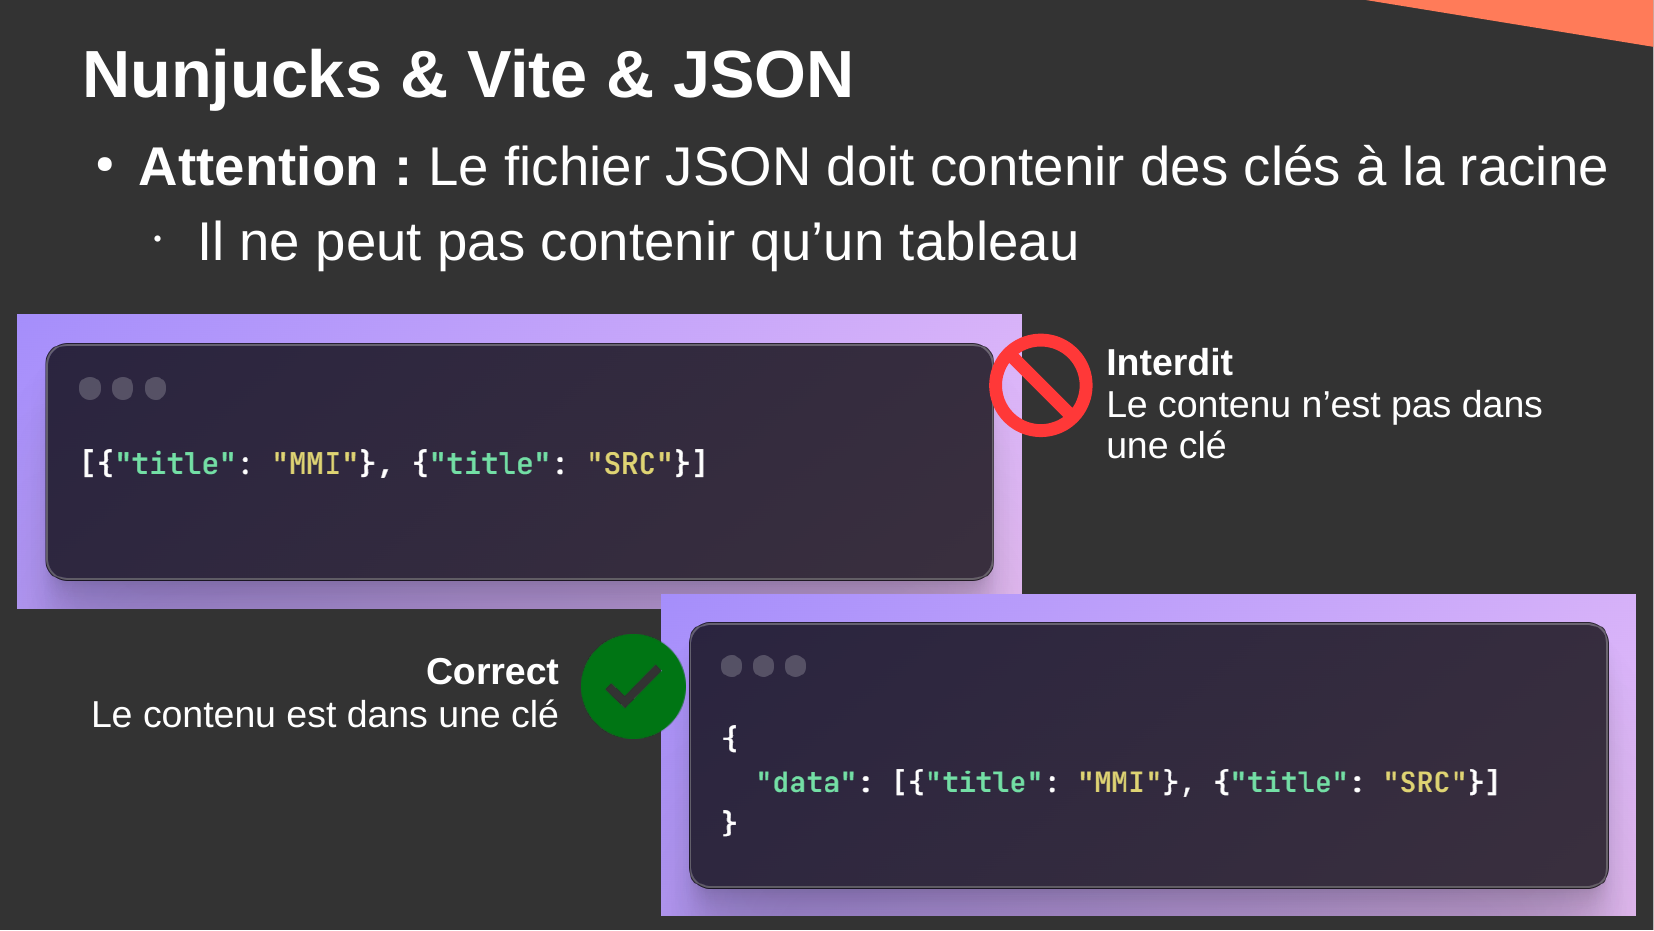

# Nunjucks & Vite & JSON
Attention : Le fichier JSON doit contenir des clés à la racine
Il ne peut pas contenir qu’un tableau
Interdit
Le contenu n’est pas dans une clé
Correct
Le contenu est dans une clé